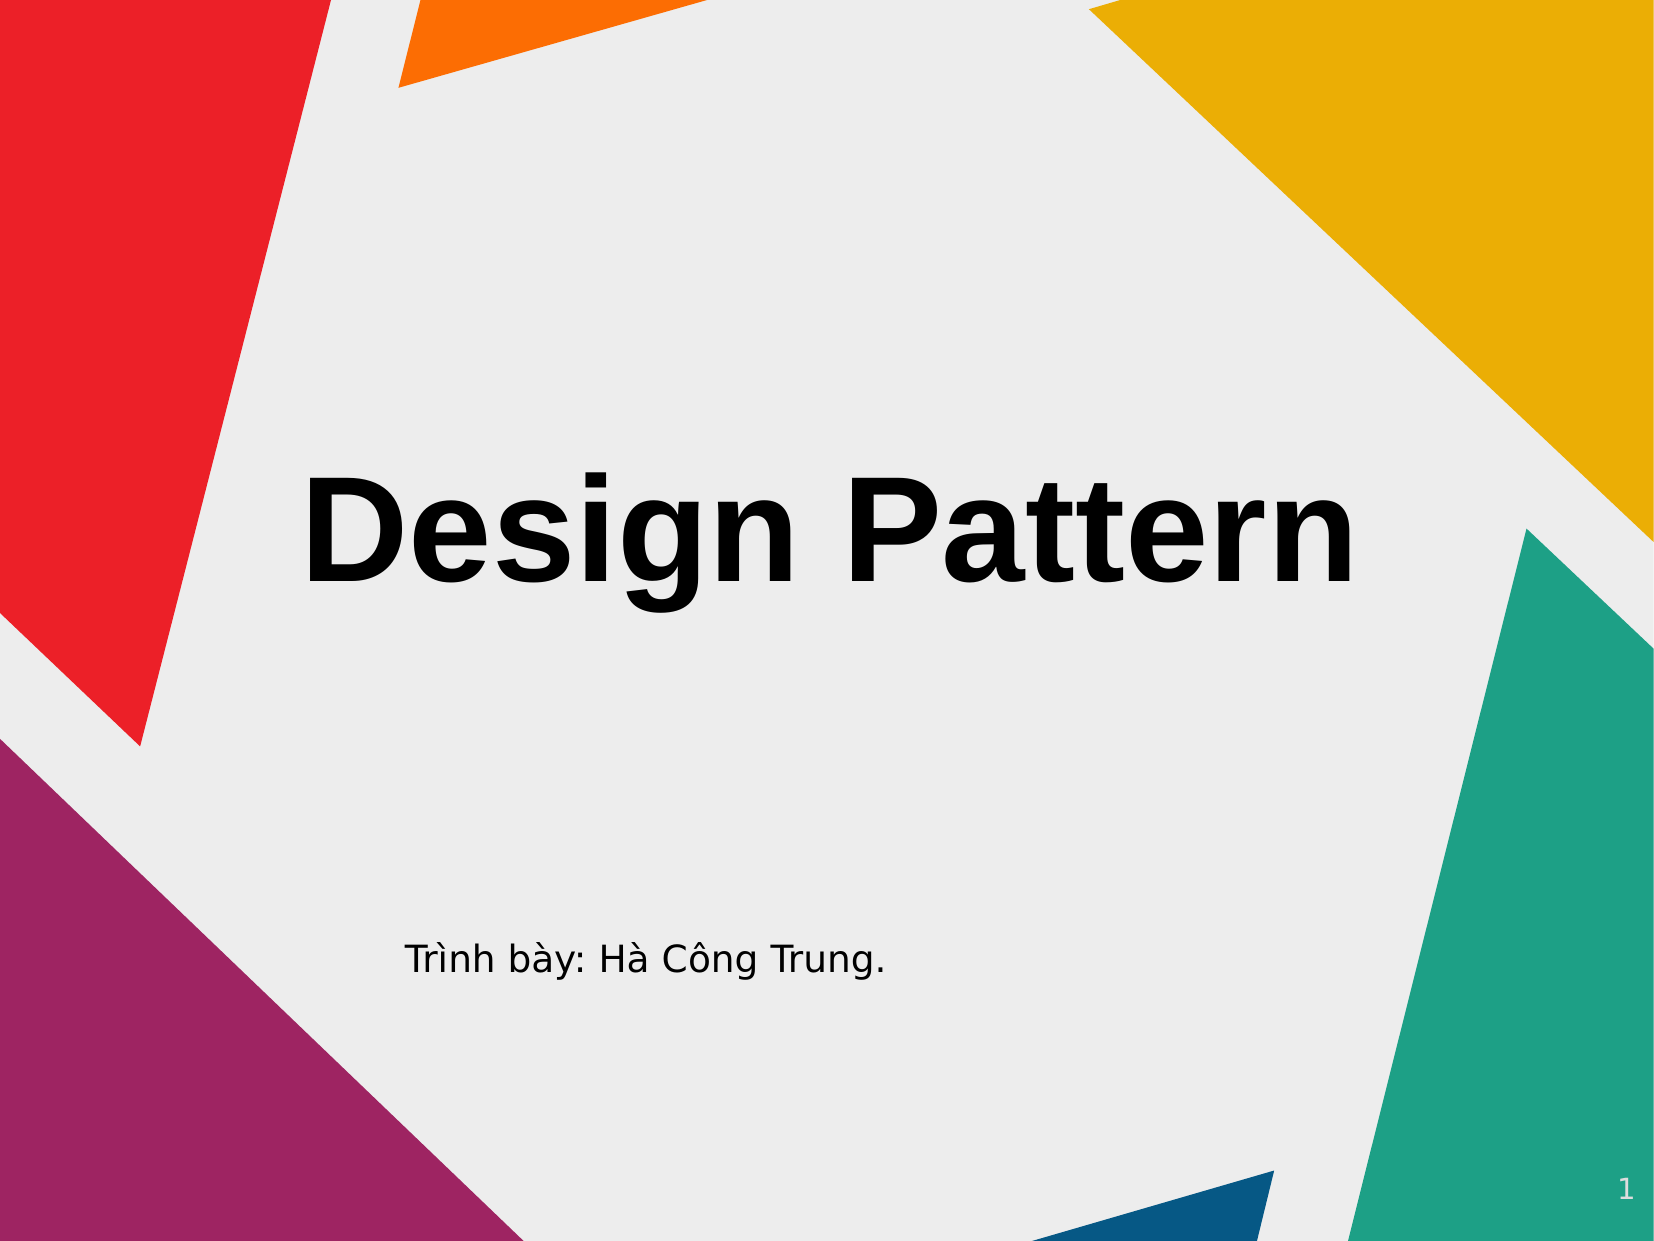

# Design Pattern
Trình bày: Hà Công Trung.
1